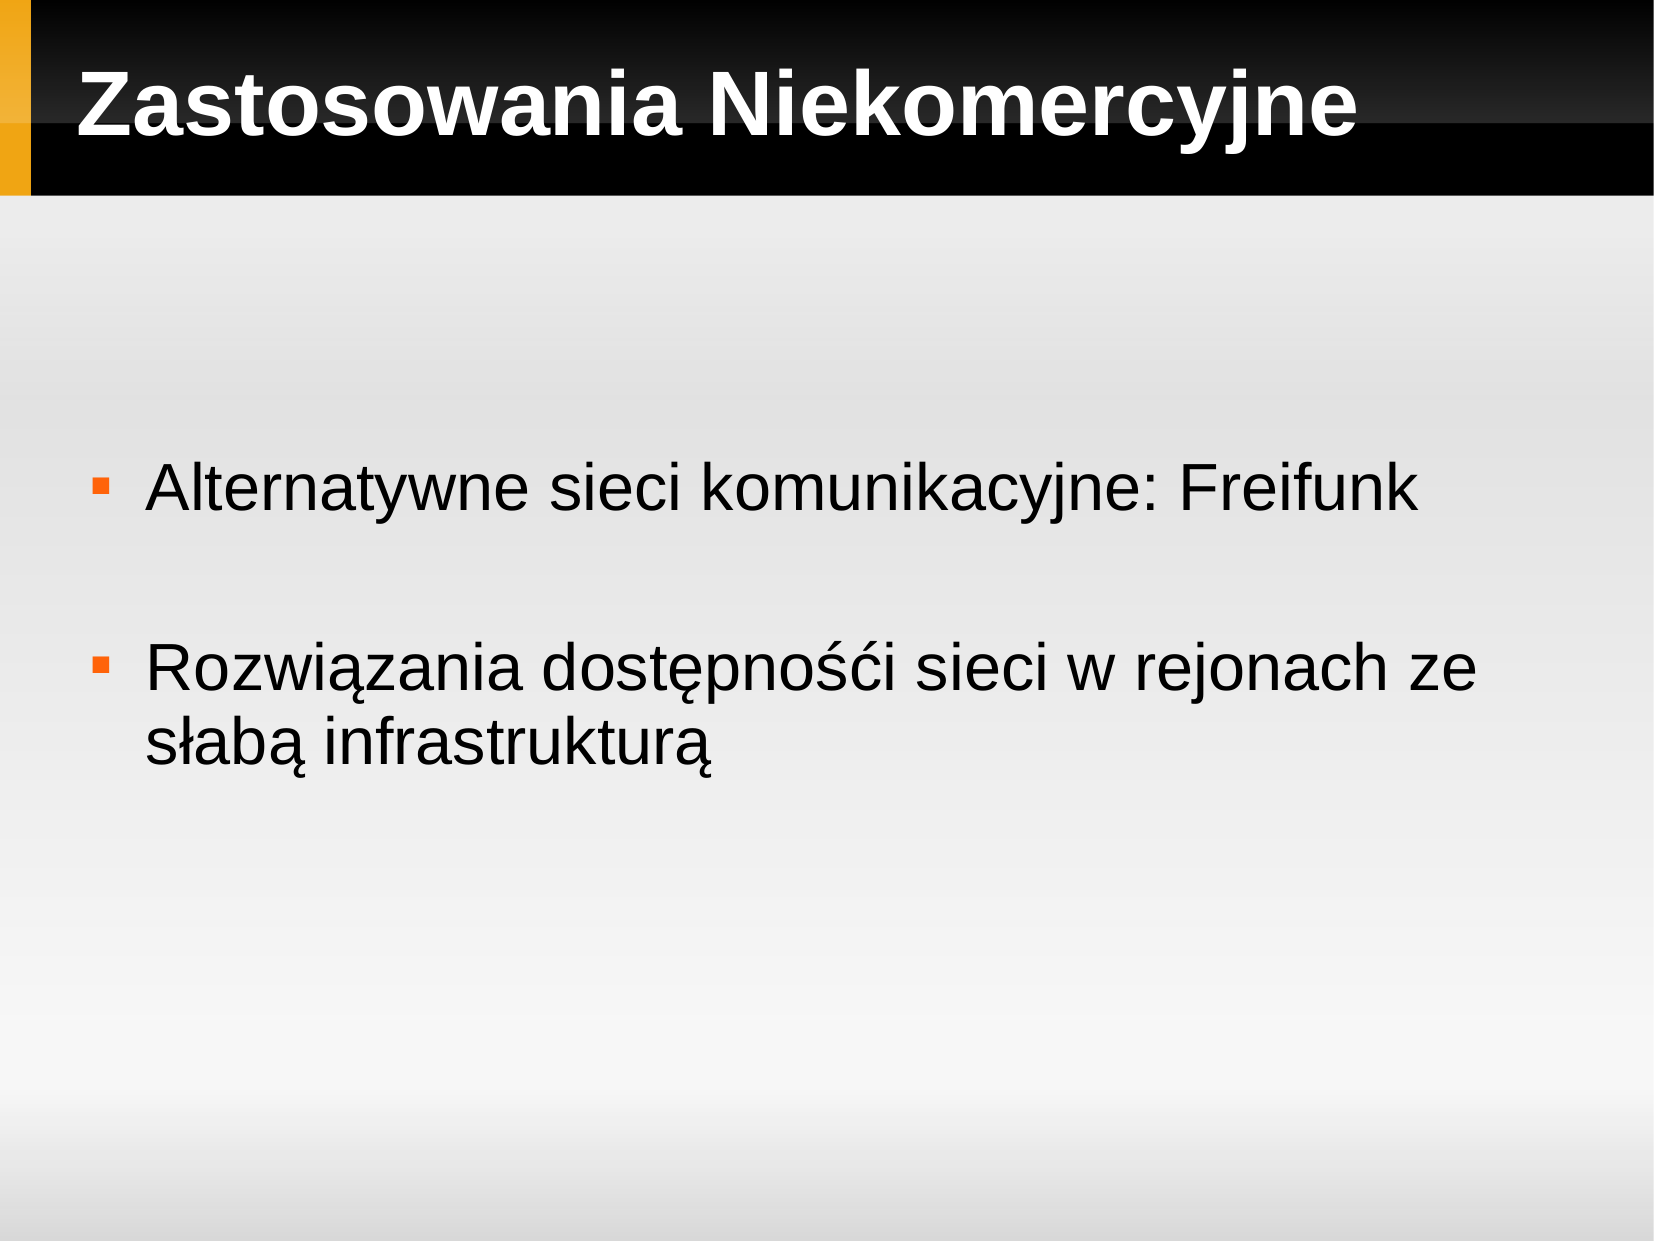

# Zastosowania Niekomercyjne
Alternatywne sieci komunikacyjne: Freifunk
Rozwiązania dostępnośći sieci w rejonach ze słabą infrastrukturą